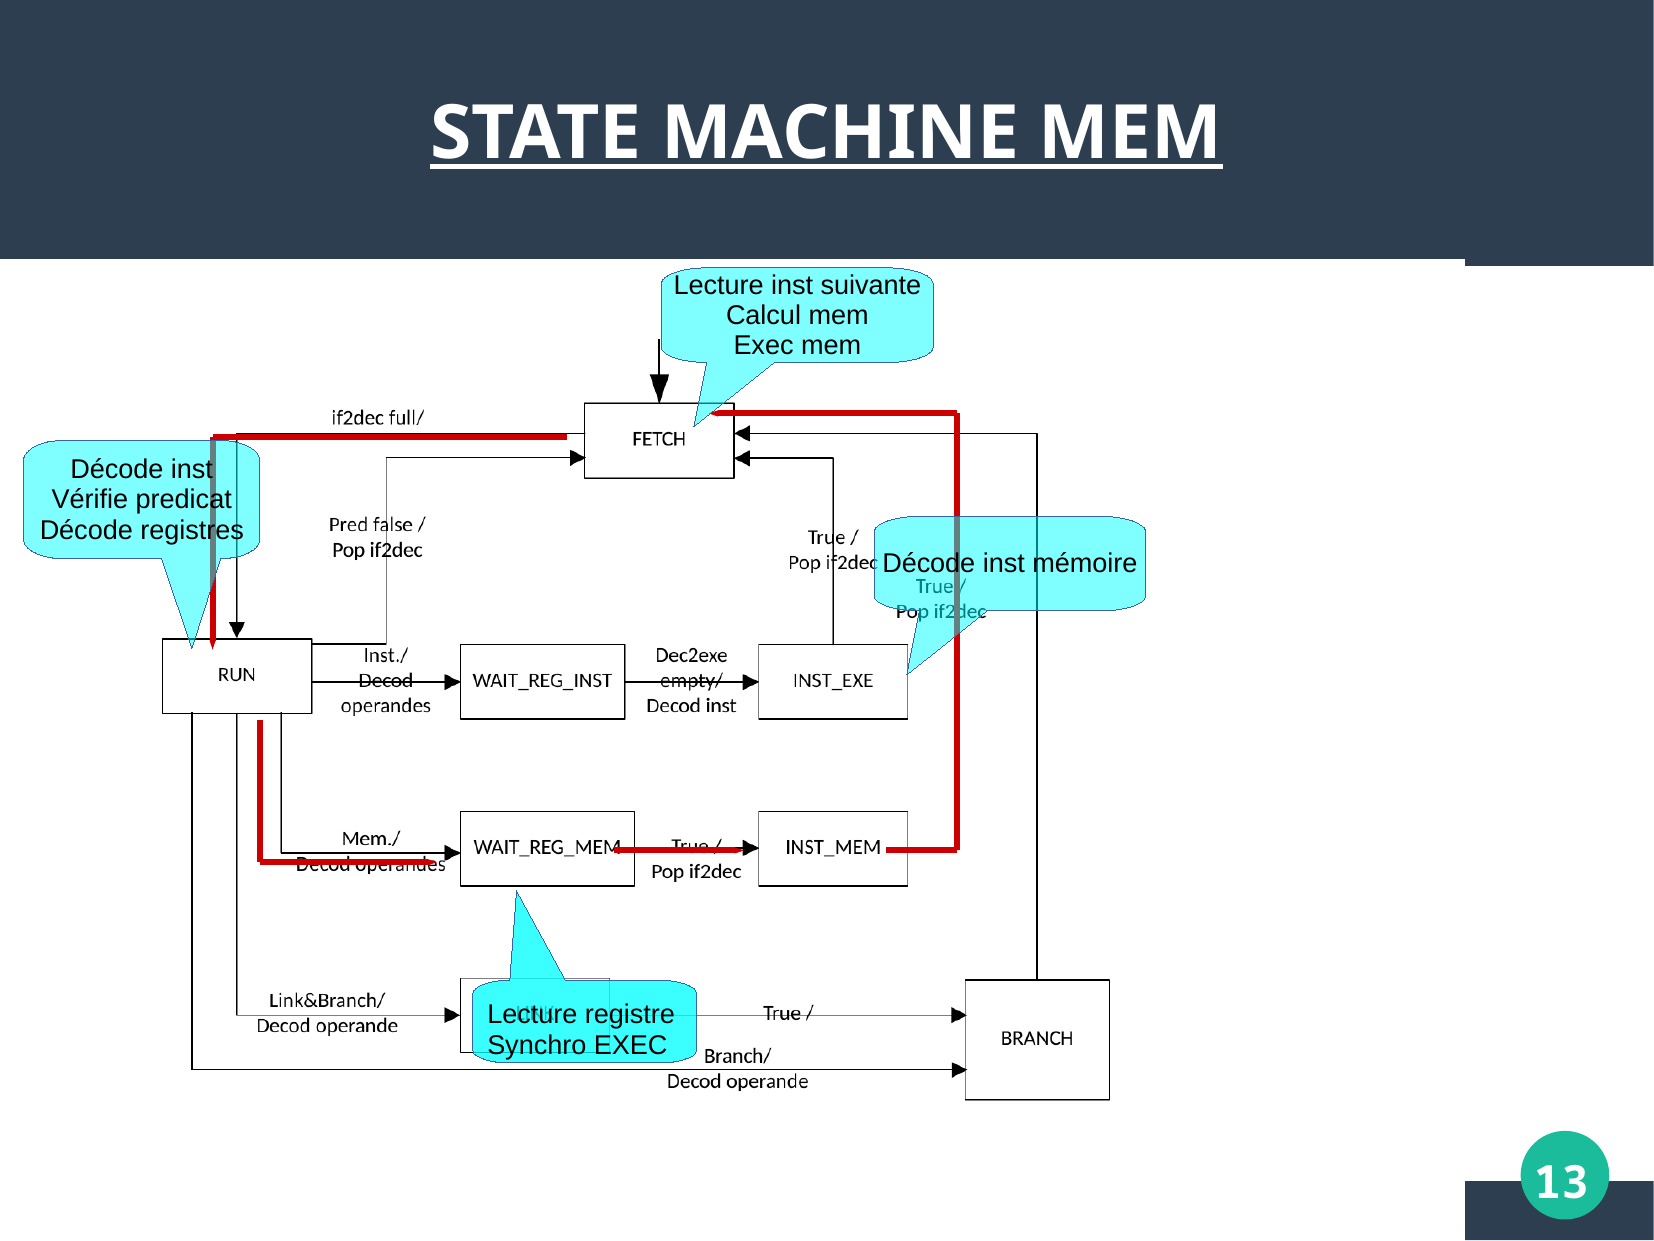

# STATE MACHINE MEM
Lecture inst suivante
Calcul mem
Exec mem
Décode inst
Vérifie predicat
Décode registres
Décode inst mémoire
Lecture registre
Synchro EXEC
13